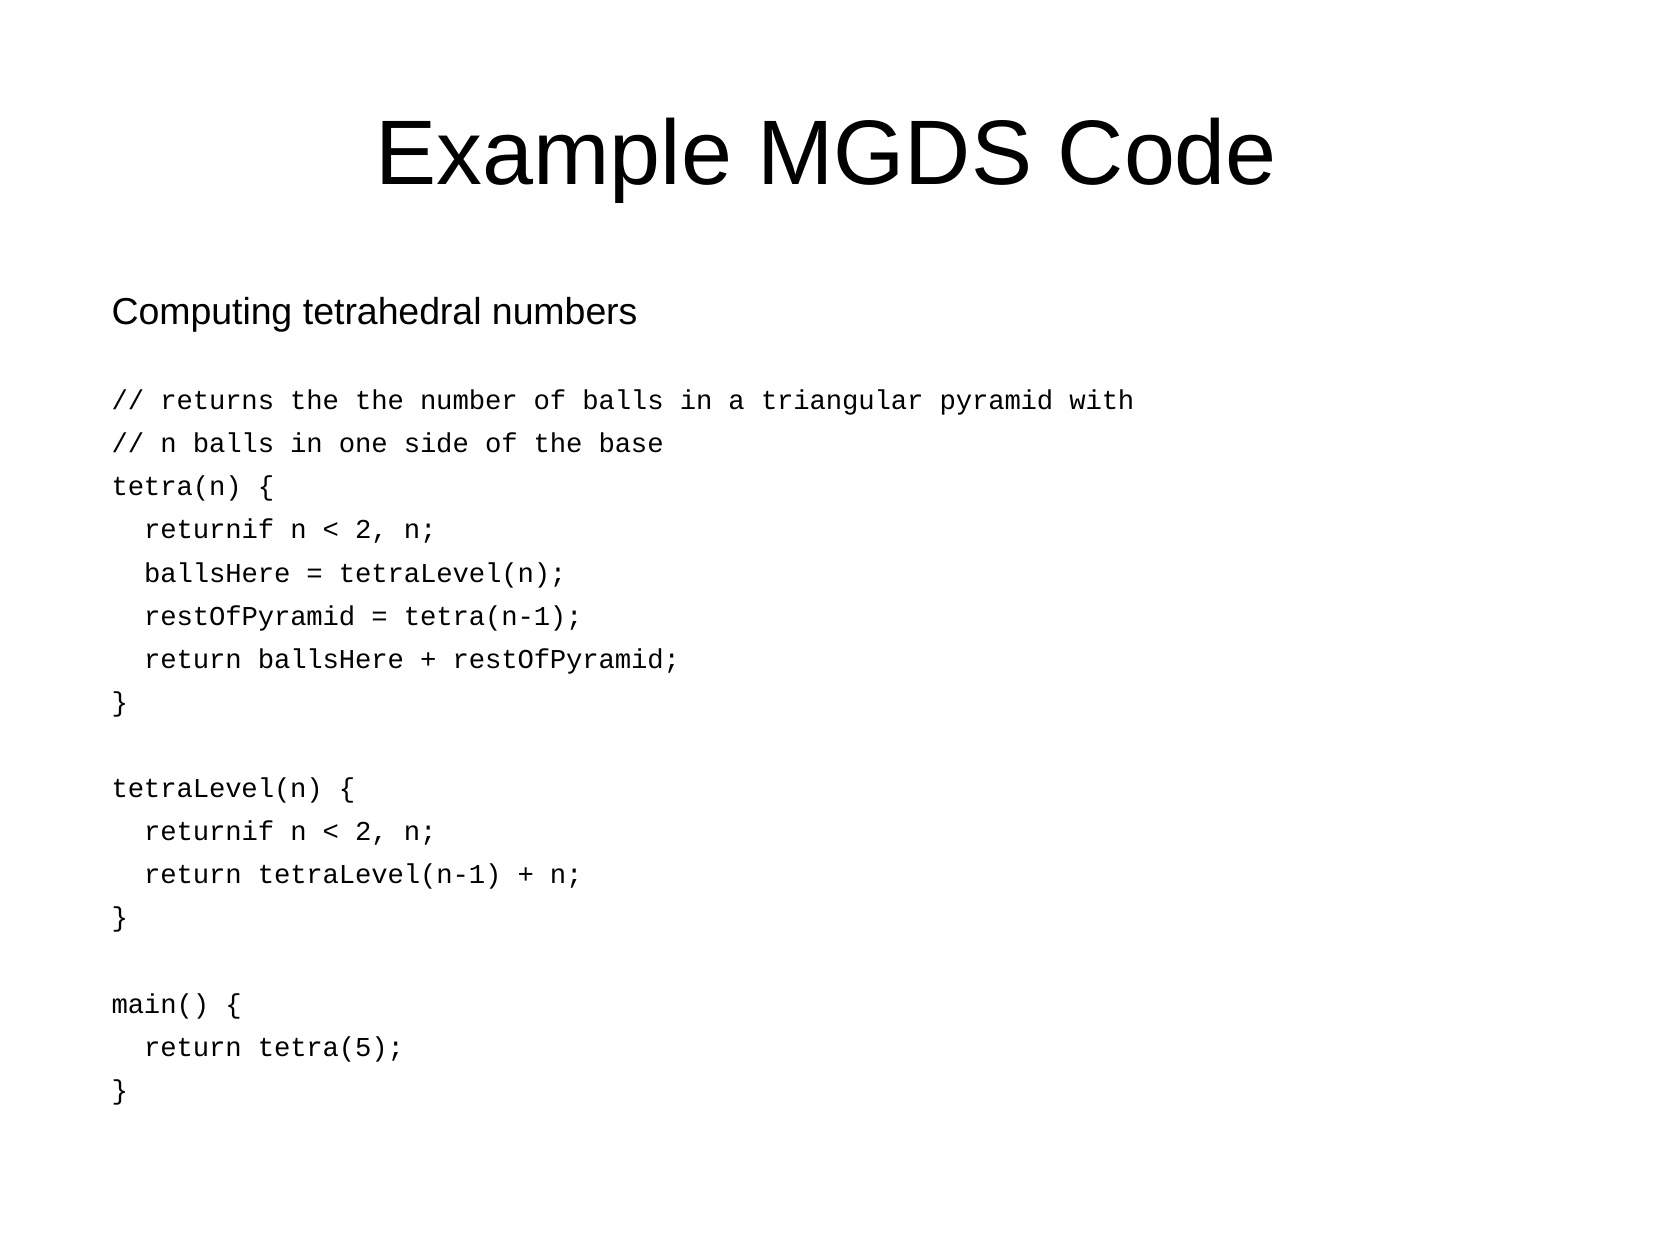

# Example MGDS Code
Computing tetrahedral numbers
// returns the the number of balls in a triangular pyramid with
// n balls in one side of the base
tetra(n) {
 returnif n < 2, n;
 ballsHere = tetraLevel(n);
 restOfPyramid = tetra(n-1);
 return ballsHere + restOfPyramid;
}
tetraLevel(n) {
 returnif n < 2, n;
 return tetraLevel(n-1) + n;
}
main() {
 return tetra(5);
}